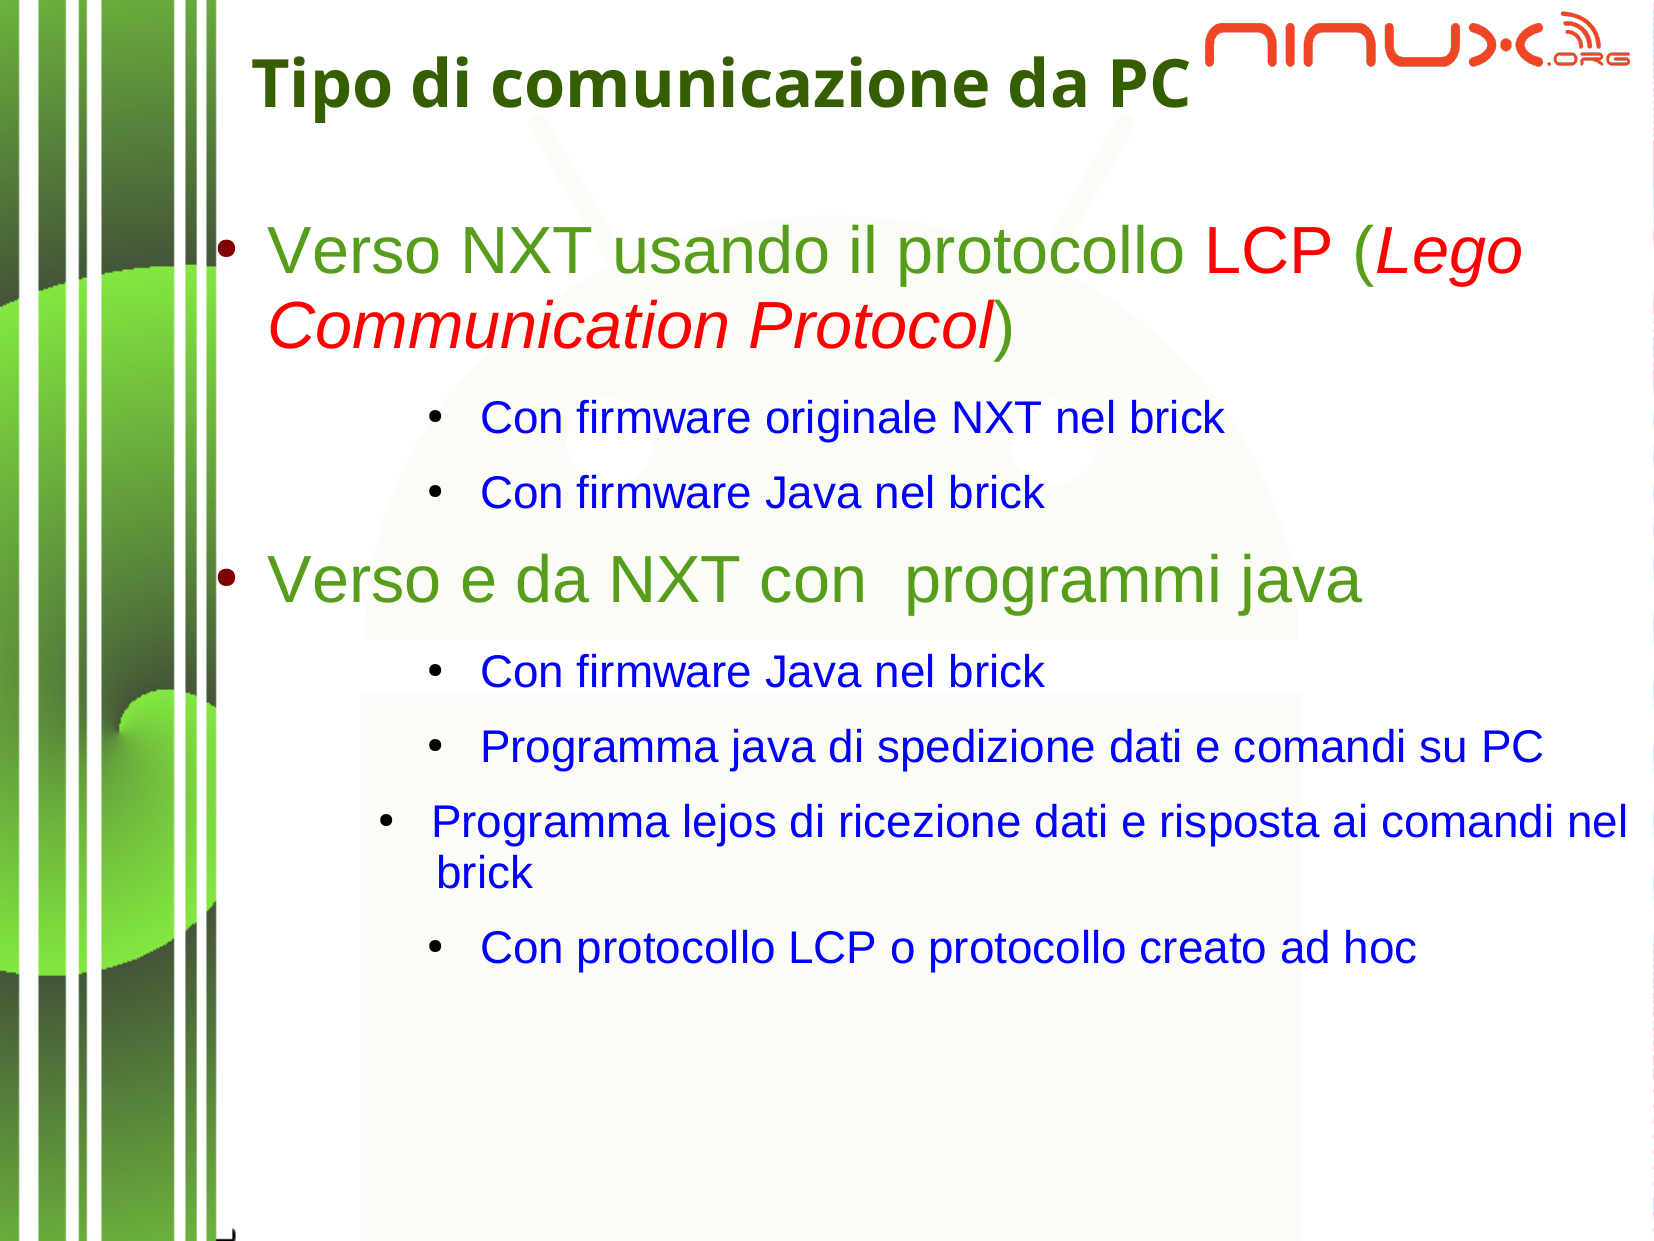

# Tipo di comunicazione da PC
Verso NXT usando il protocollo LCP (Lego Communication Protocol)
Con firmware originale NXT nel brick
Con firmware Java nel brick
Verso e da NXT con programmi java
Con firmware Java nel brick
Programma java di spedizione dati e comandi su PC
Programma lejos di ricezione dati e risposta ai comandi nel brick
Con protocollo LCP o protocollo creato ad hoc